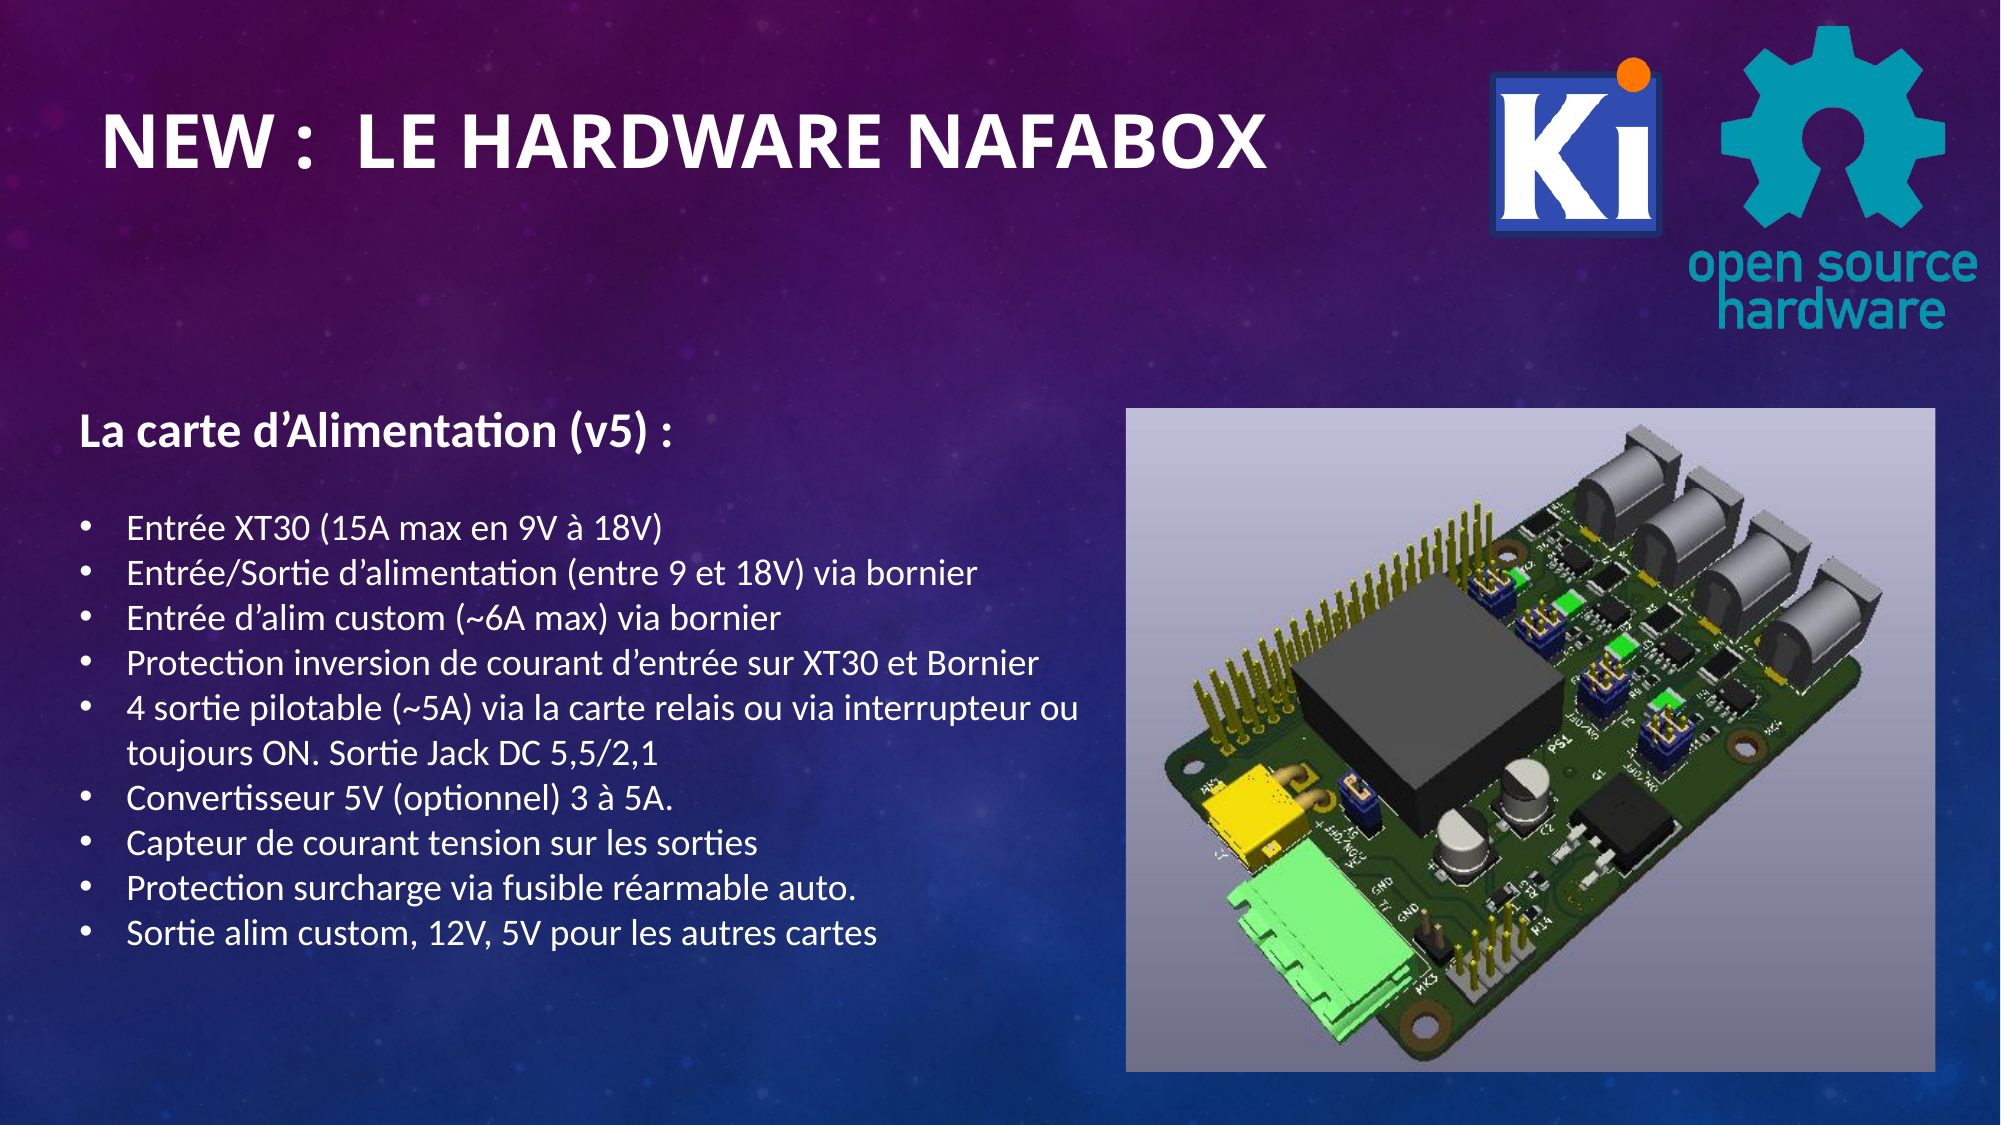

# NEW : Le HarDware NAFABOX
La carte d’Alimentation (v5) :
Entrée XT30 (15A max en 9V à 18V)
Entrée/Sortie d’alimentation (entre 9 et 18V) via bornier
Entrée d’alim custom (~6A max) via bornier
Protection inversion de courant d’entrée sur XT30 et Bornier
4 sortie pilotable (~5A) via la carte relais ou via interrupteur ou toujours ON. Sortie Jack DC 5,5/2,1
Convertisseur 5V (optionnel) 3 à 5A.
Capteur de courant tension sur les sorties
Protection surcharge via fusible réarmable auto.
Sortie alim custom, 12V, 5V pour les autres cartes